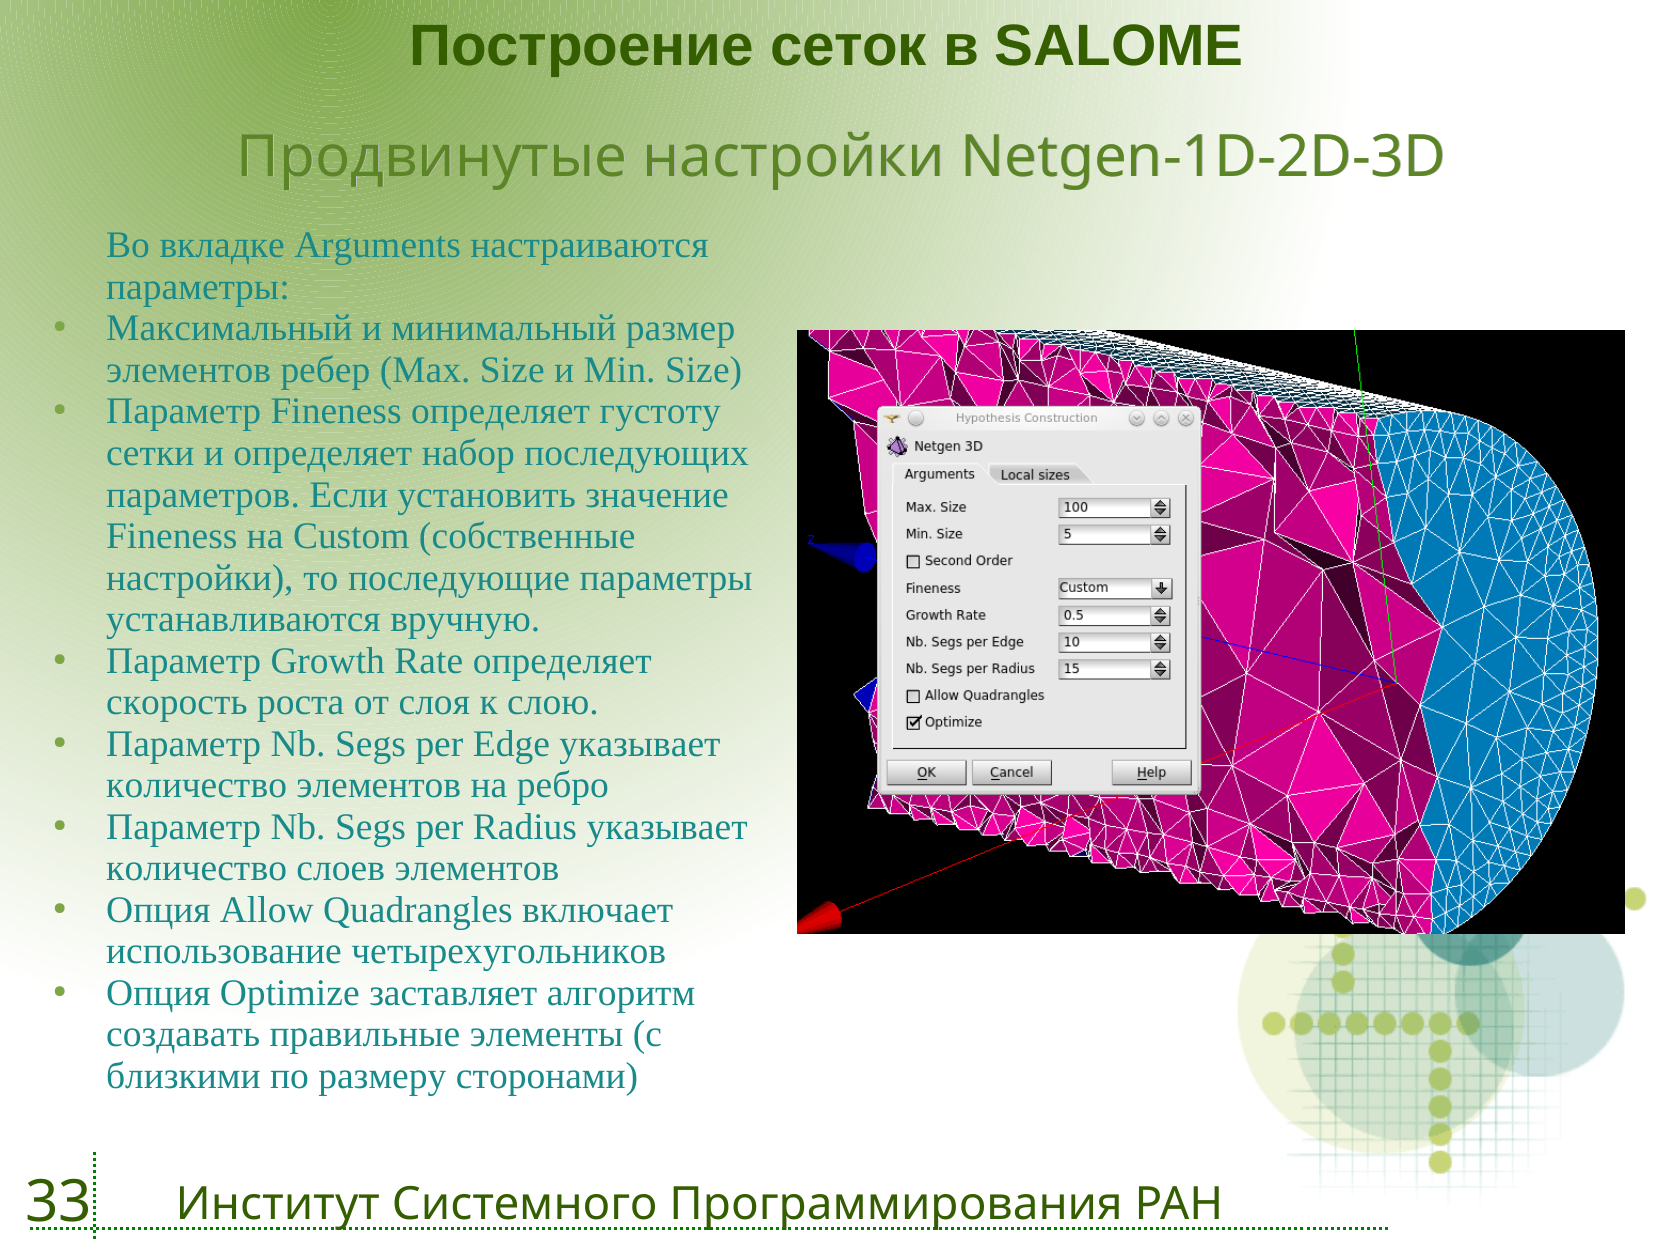

# Продвинутые настройки Netgen-1D-2D-3D
Во вкладке Arguments настраиваются параметры:
Максимальный и минимальный размер элементов ребер (Max. Size и Min. Size)
Параметр Fineness определяет густоту сетки и определяет набор последующих параметров. Если установить значение Fineness на Custom (собственные настройки), то последующие параметры устанавливаются вручную.
Параметр Growth Rate определяет скорость роста от слоя к слою.
Параметр Nb. Segs per Edge указывает количество элементов на ребро
Параметр Nb. Segs per Radius указывает количество слоев элементов
Опция Allow Quadrangles включает использование четырехугольников
Опция Optimize заставляет алгоритм создавать правильные элементы (с близкими по размеру сторонами)